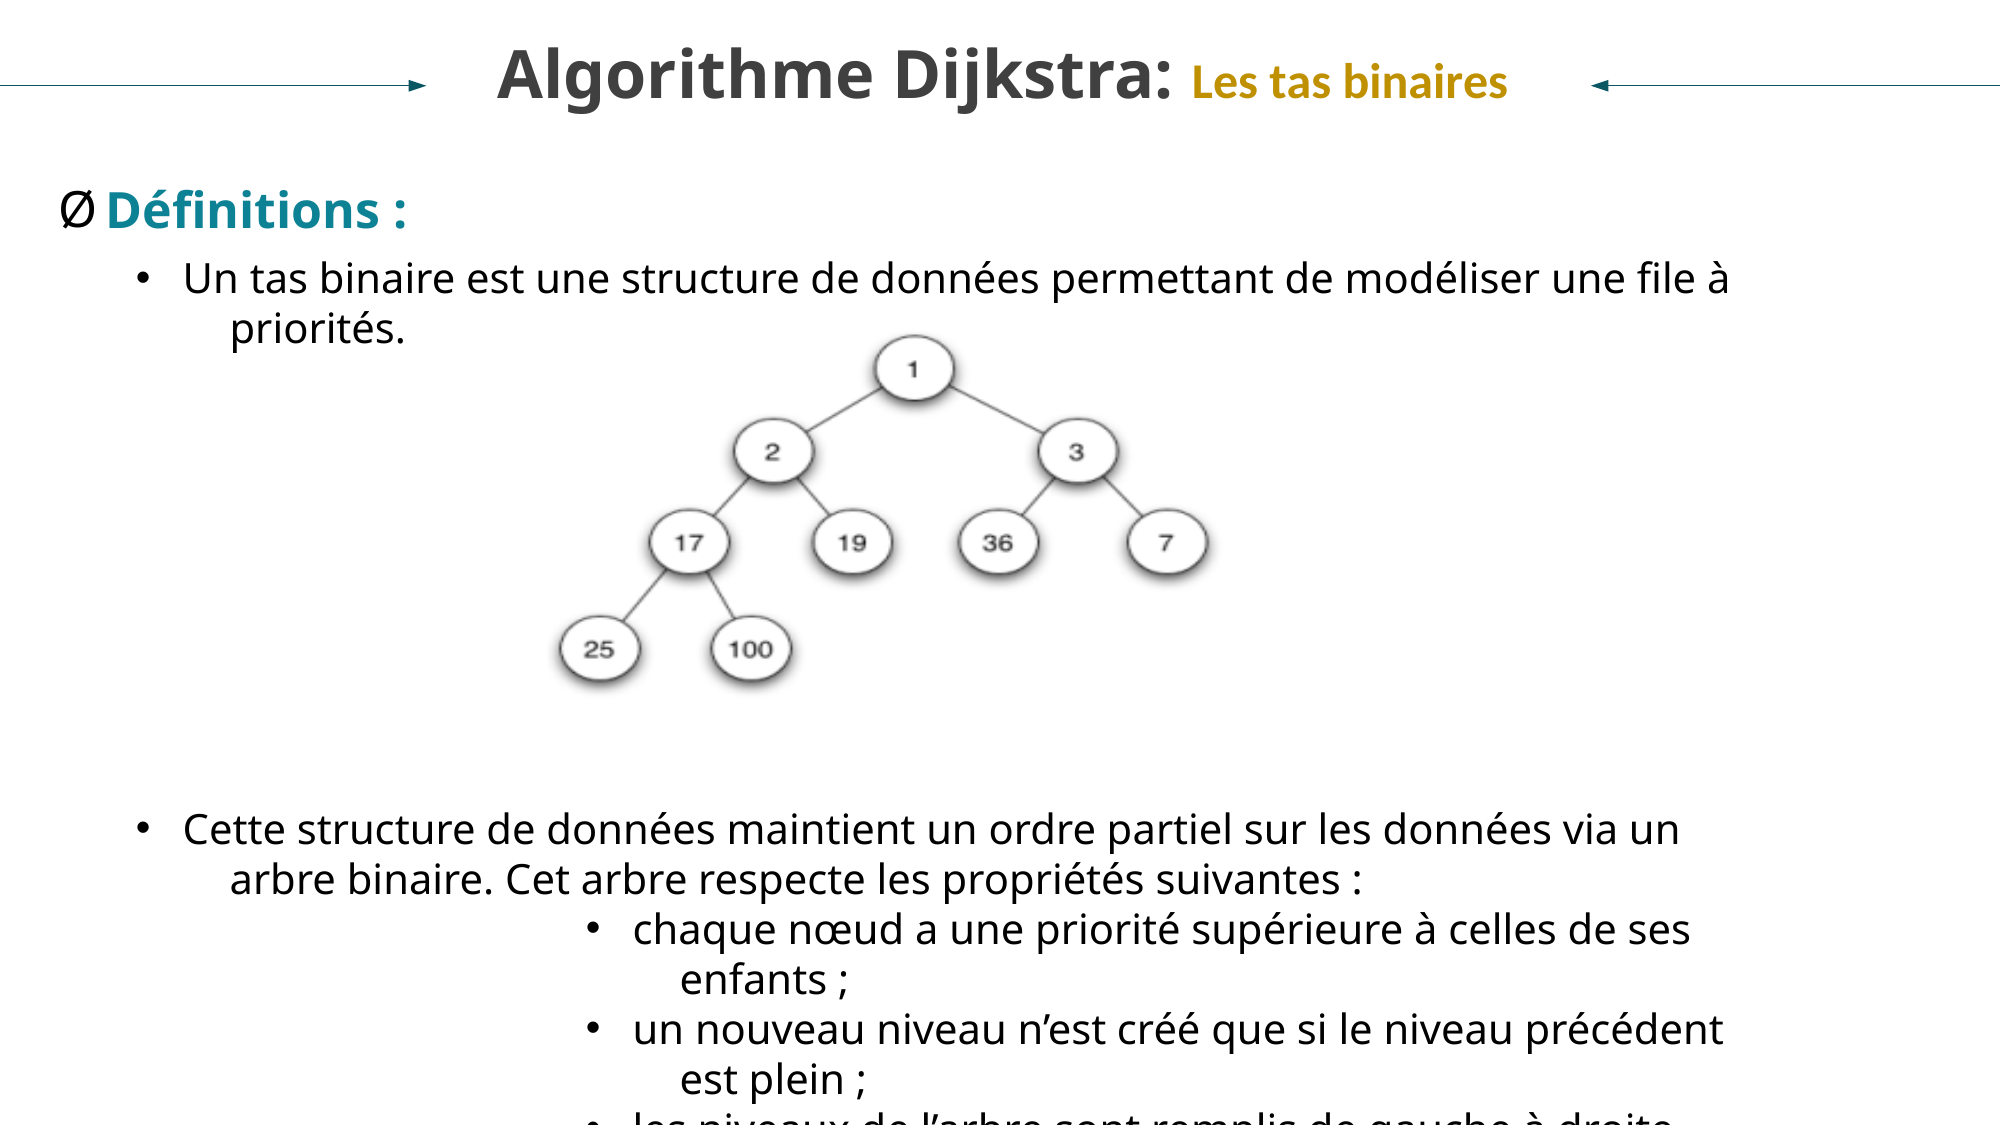

Algorithme Dijkstra: Les tas binaires
# Analyse du projet : diapositive 3
Définitions :
Un tas binaire est une structure de données permettant de modéliser une file à priorités.
Cette structure de données maintient un ordre partiel sur les données via un arbre binaire. Cet arbre respecte les propriétés suivantes :
chaque nœud a une priorité supérieure à celles de ses enfants ;
un nouveau niveau n’est créé que si le niveau précédent est plein ;
les niveaux de l’arbre sont remplis de gauche à droite.